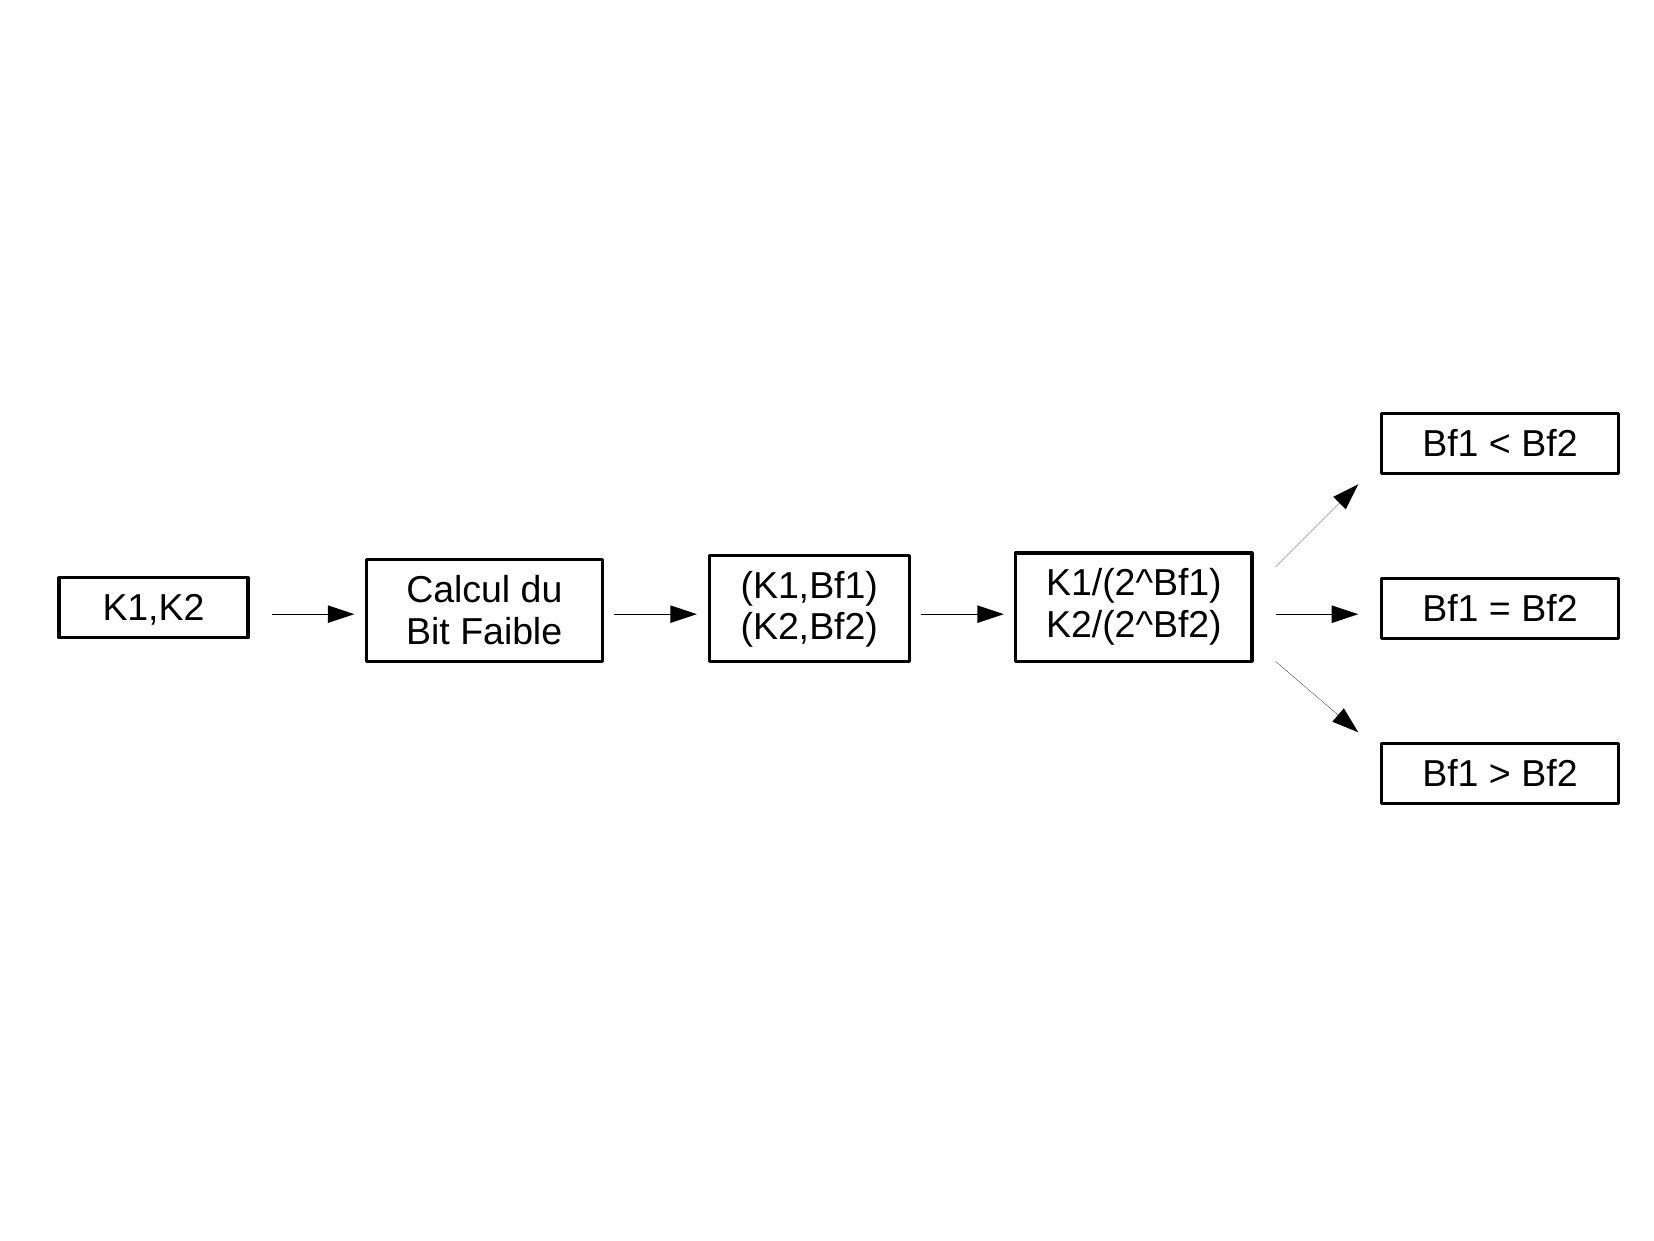

Bf1 < Bf2
K1/(2^Bf1)
K2/(2^Bf2)
(K1,Bf1)
(K2,Bf2)
Calcul du Bit Faible
K1,K2
Bf1 = Bf2
Bf1 > Bf2